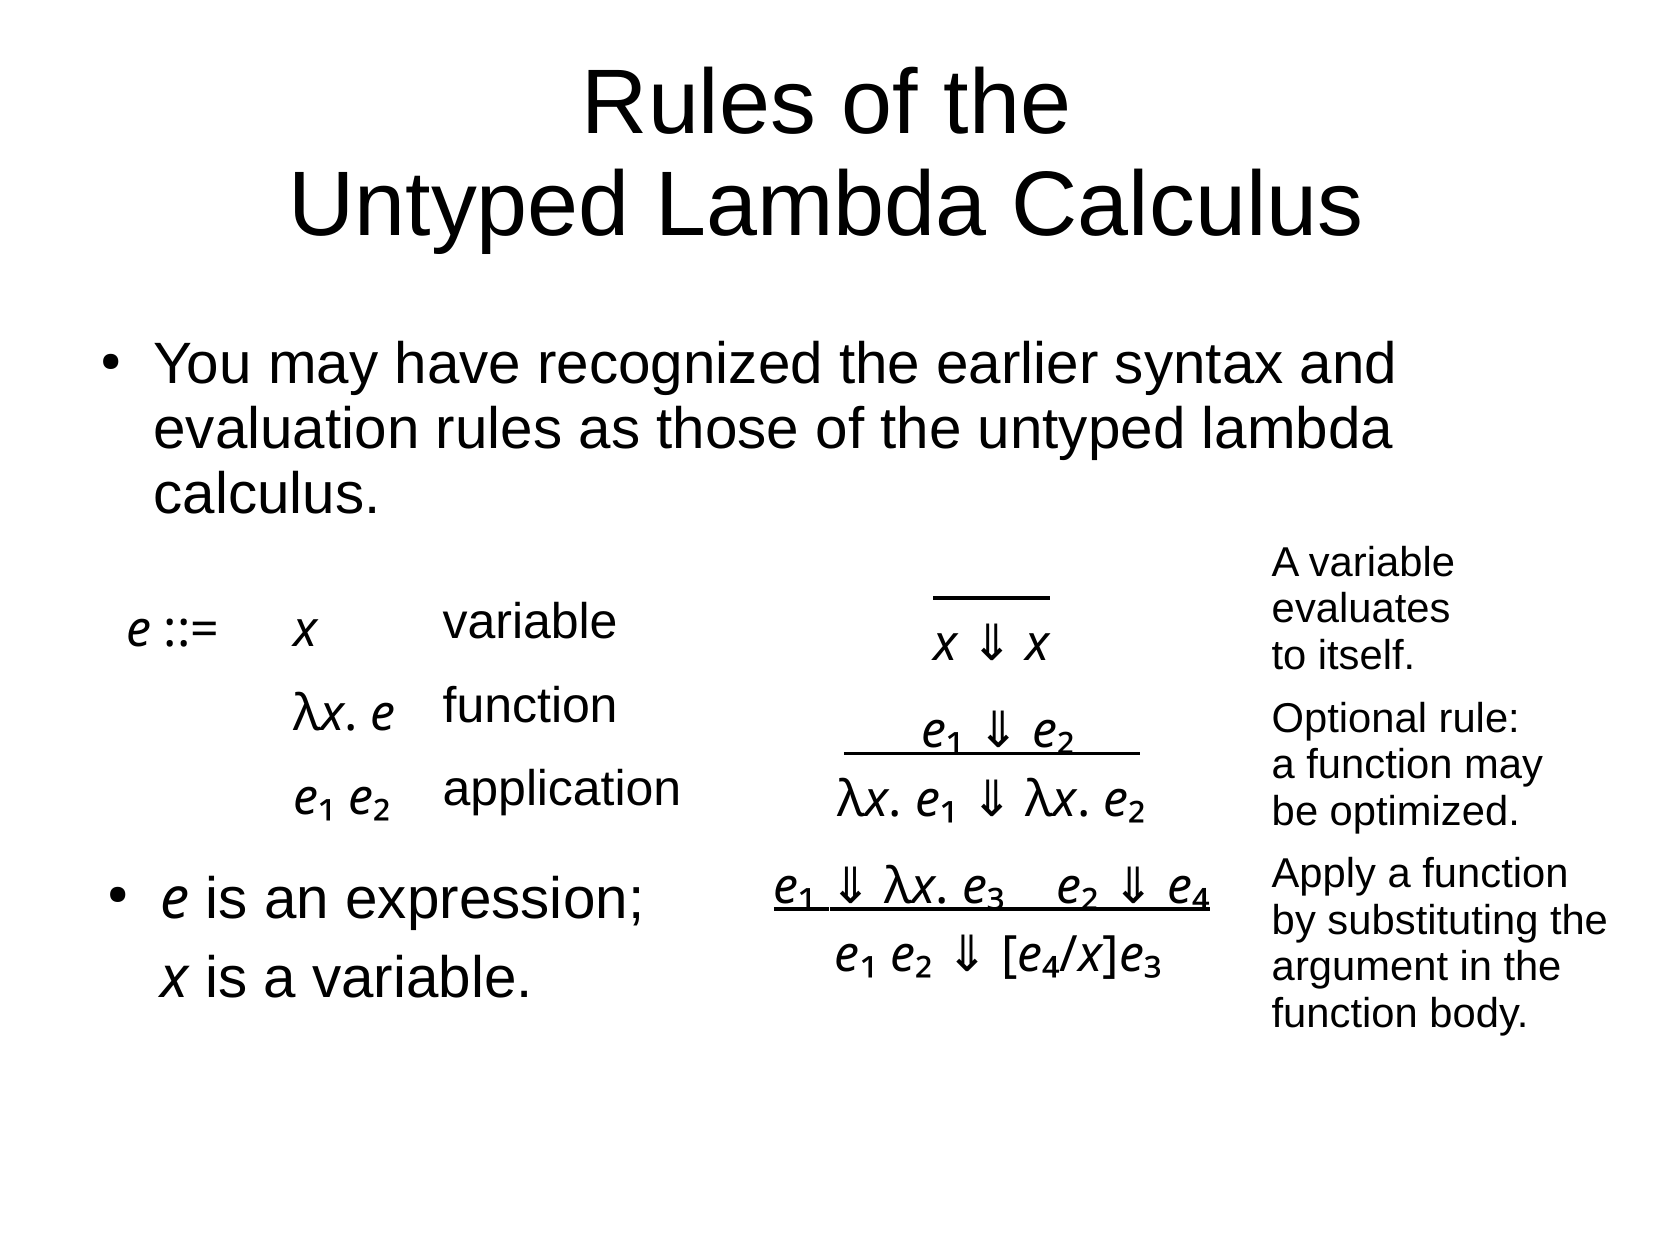

# Rules of the Untyped Lambda Calculus
You may have recognized the earlier syntax and evaluation rules as those of the untyped lambda calculus.
| x ⇓ x | A variable evaluates to itself. |
| --- | --- |
| e₁ ⇓ e₂ λx. e₁ ⇓ λx. e₂ | Optional rule: a function may be optimized. |
| e₁ ⇓ λx. e₃ e₂ ⇓ e₄ e₁ e₂ ⇓ [e₄/x]e₃ | Apply a function by substituting the argument in the function body. |
| e ::= | x | variable |
| --- | --- | --- |
| | λx. e | function |
| | e₁ e₂ | application |
e is an expression; x is a variable.